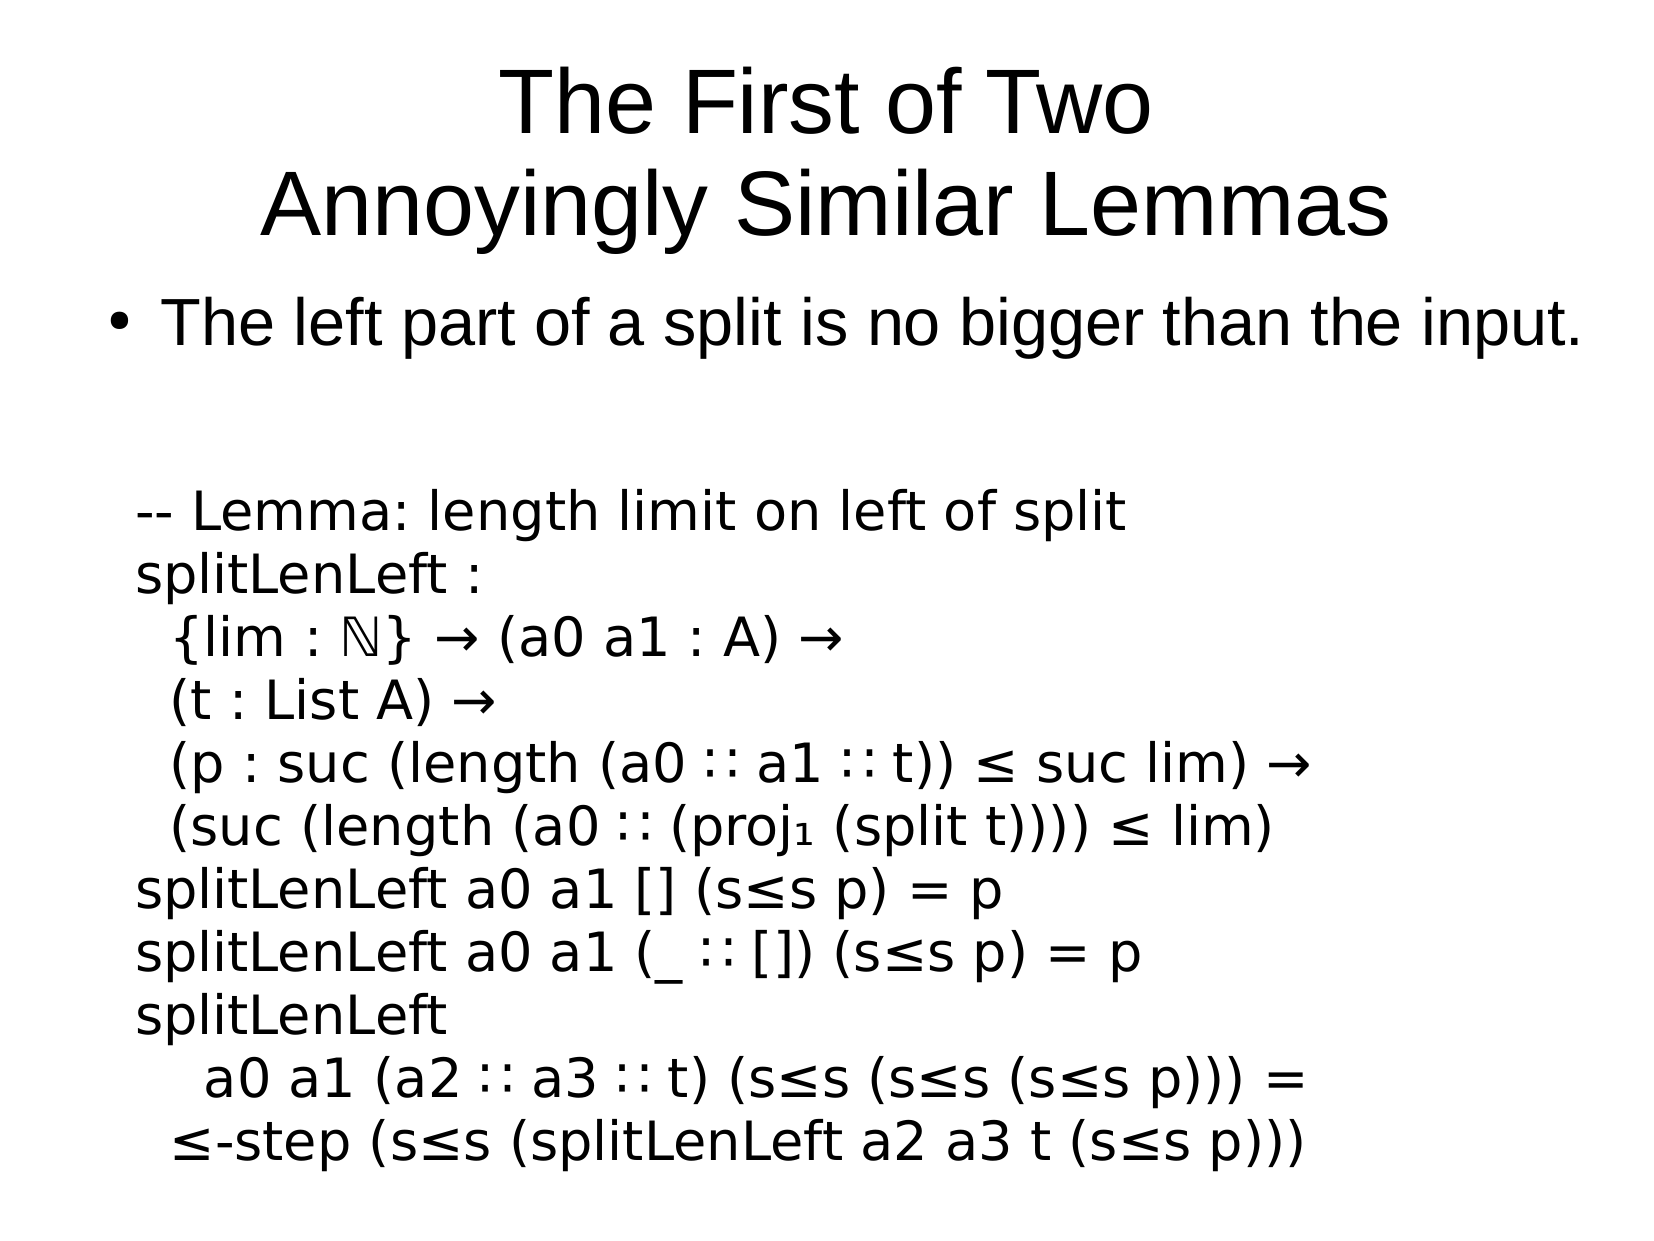

# The First of Two Annoyingly Similar Lemmas
The left part of a split is no bigger than the input.
-- Lemma: length limit on left of split
splitLenLeft :
 {lim : ℕ} → (a0 a1 : A) →
 (t : List A) →
 (p : suc (length (a0 ∷ a1 ∷ t)) ≤ suc lim) →
 (suc (length (a0 ∷ (proj₁ (split t)))) ≤ lim)
splitLenLeft a0 a1 [] (s≤s p) = p
splitLenLeft a0 a1 (_ ∷ []) (s≤s p) = p
splitLenLeft
 a0 a1 (a2 ∷ a3 ∷ t) (s≤s (s≤s (s≤s p))) =
 ≤-step (s≤s (splitLenLeft a2 a3 t (s≤s p)))